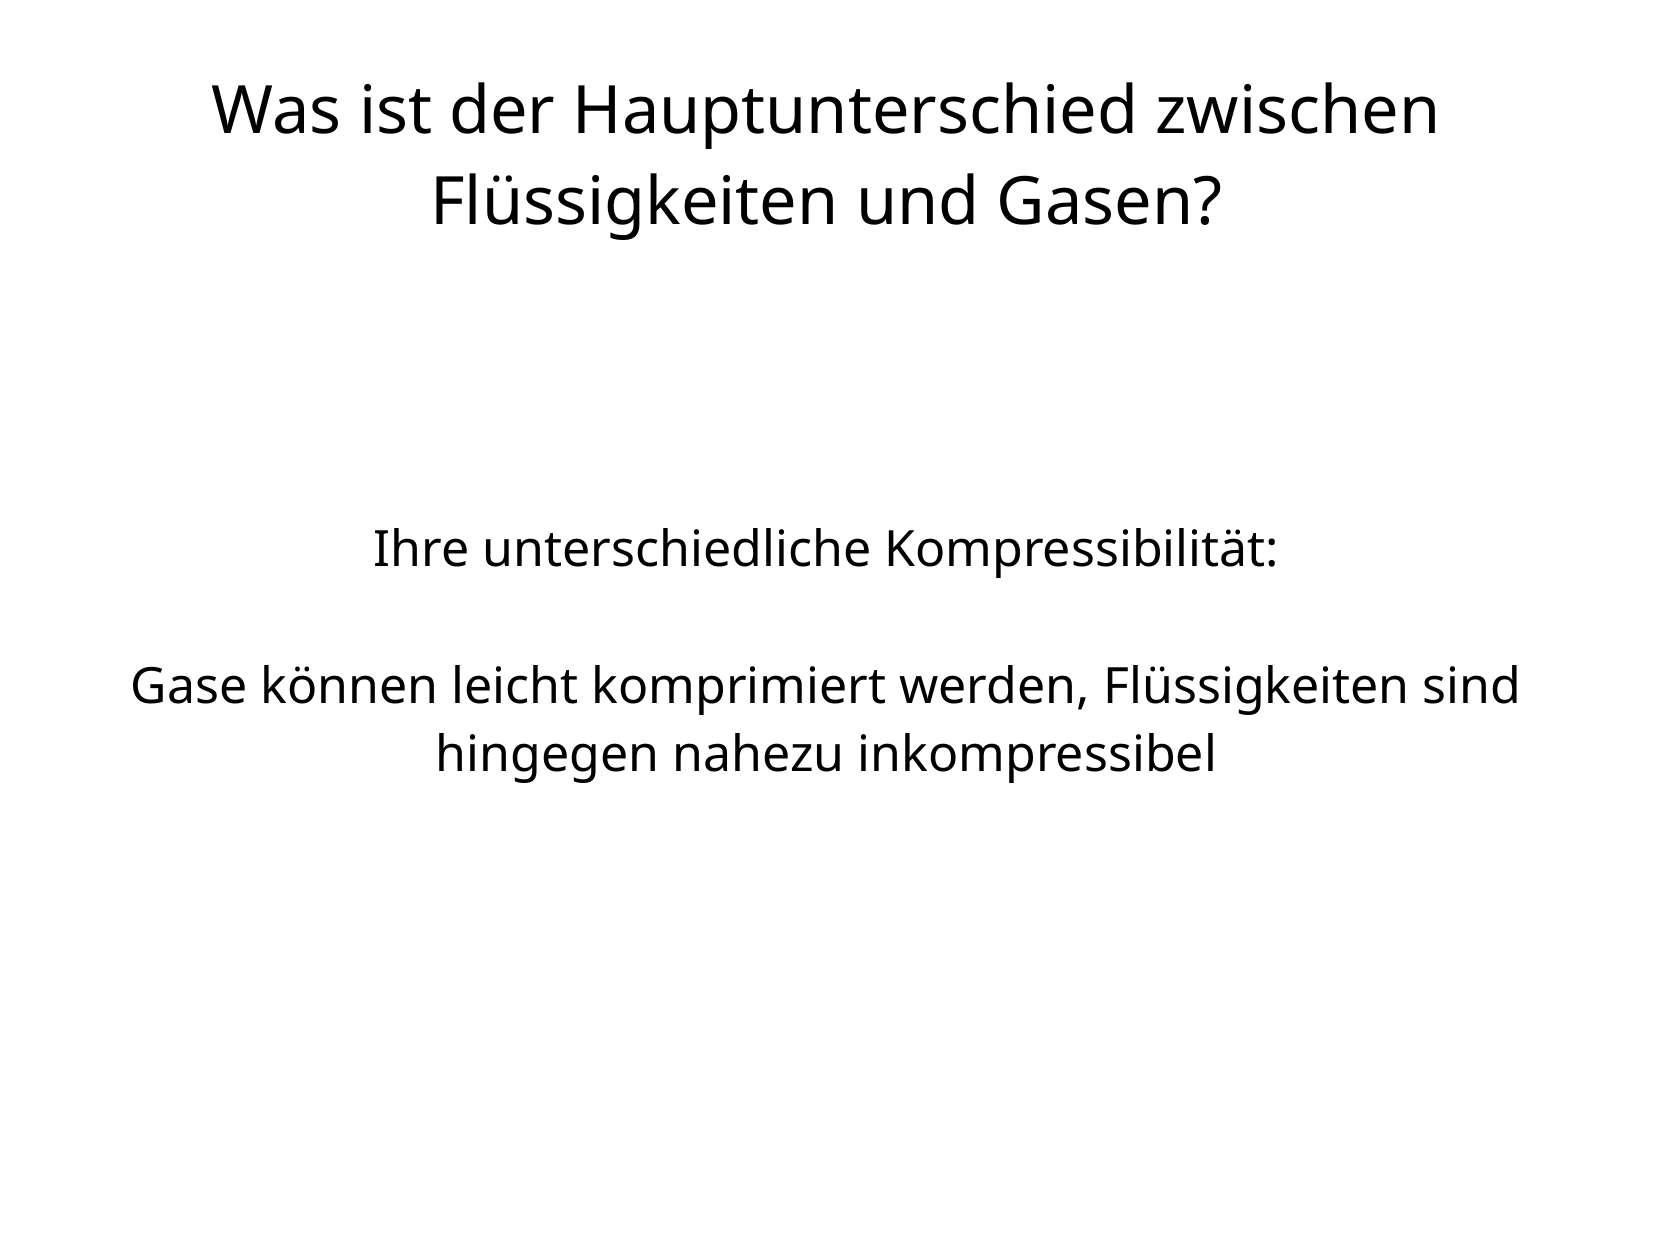

# Was ist der Hauptunterschied zwischen Flüssigkeiten und Gasen?
Ihre unterschiedliche Kompressibilität:
Gase können leicht komprimiert werden, Flüssigkeiten sind hingegen nahezu inkompressibel